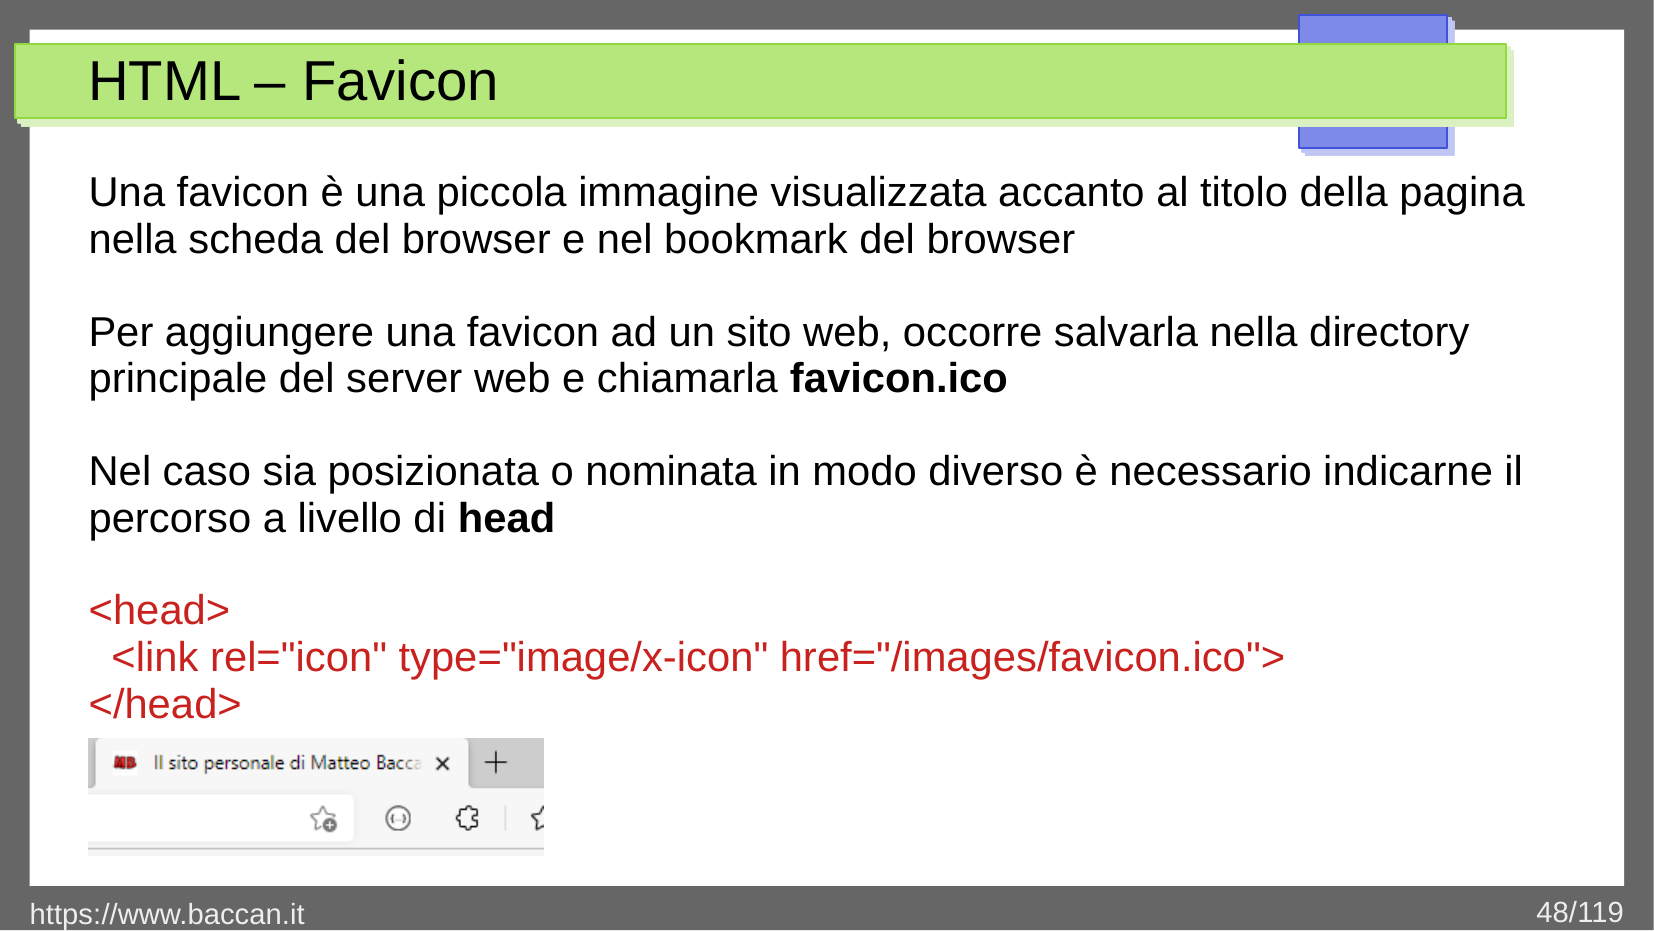

# HTML – Favicon
Una favicon è una piccola immagine visualizzata accanto al titolo della pagina nella scheda del browser e nel bookmark del browser
Per aggiungere una favicon ad un sito web, occorre salvarla nella directory principale del server web e chiamarla favicon.ico
Nel caso sia posizionata o nominata in modo diverso è necessario indicarne il percorso a livello di head
<head>
 <link rel="icon" type="image/x-icon" href="/images/favicon.ico">
</head>
48
https://www.baccan.it